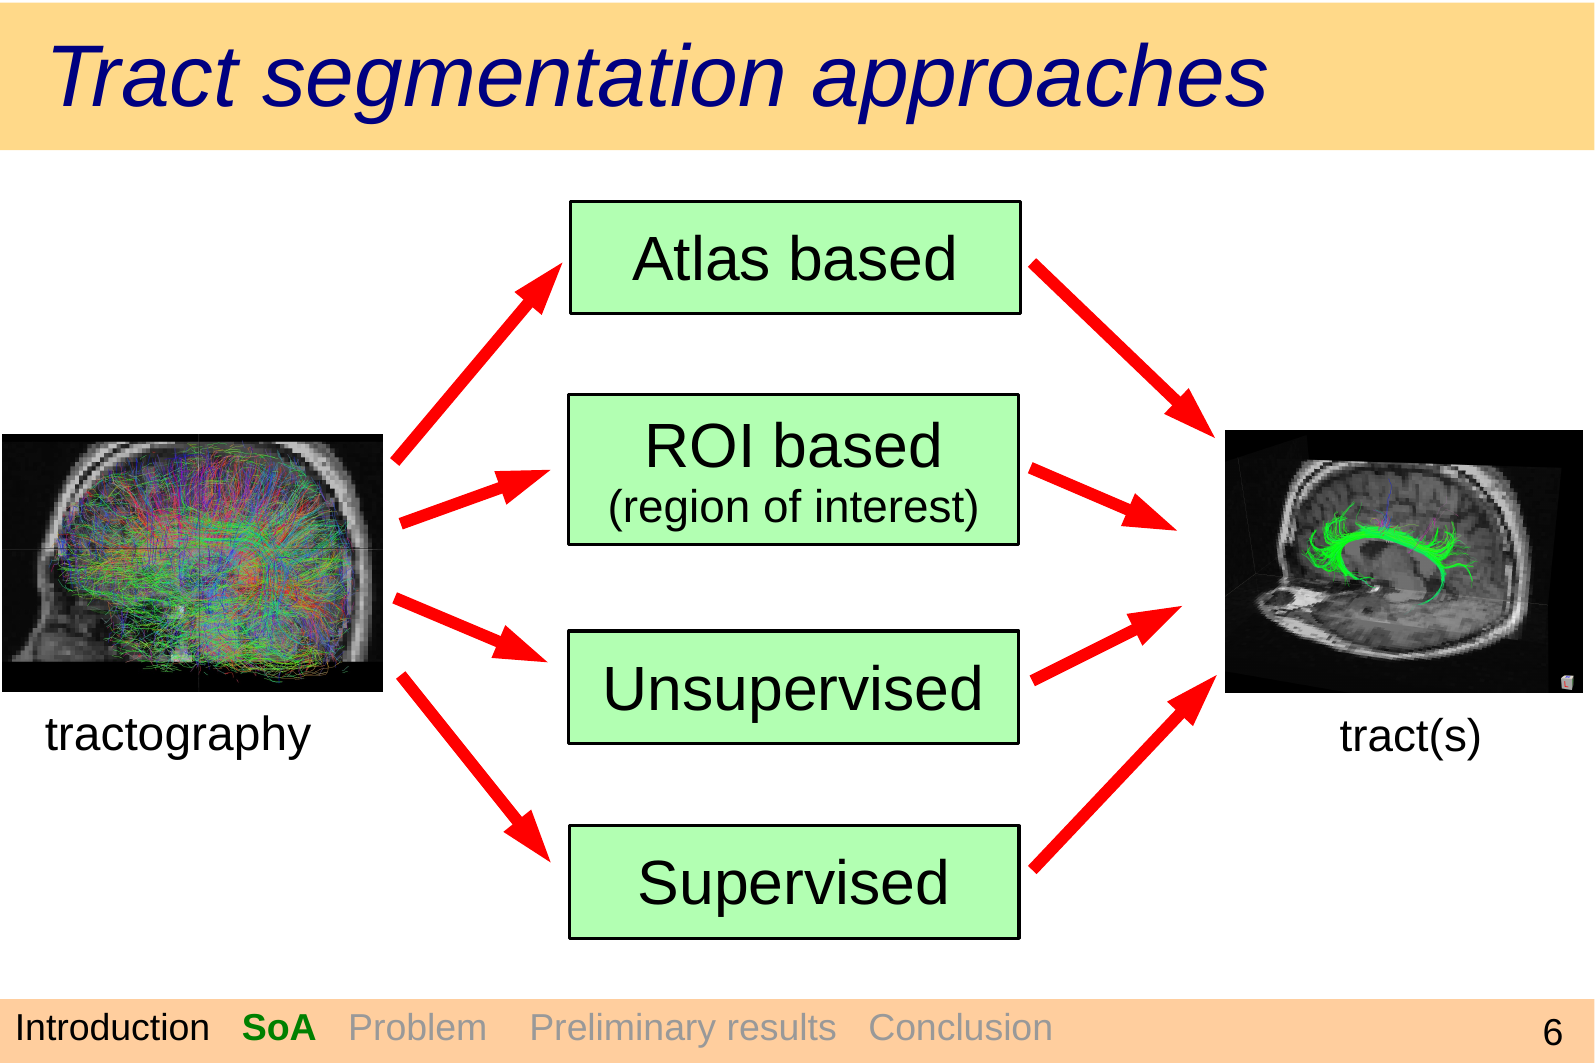

# Tract segmentation approaches
Atlas based
ROI based
(region of interest)
Unsupervised
tractography
tract(s)
Supervised
Introduction SoA Problem Preliminary results Conclusion